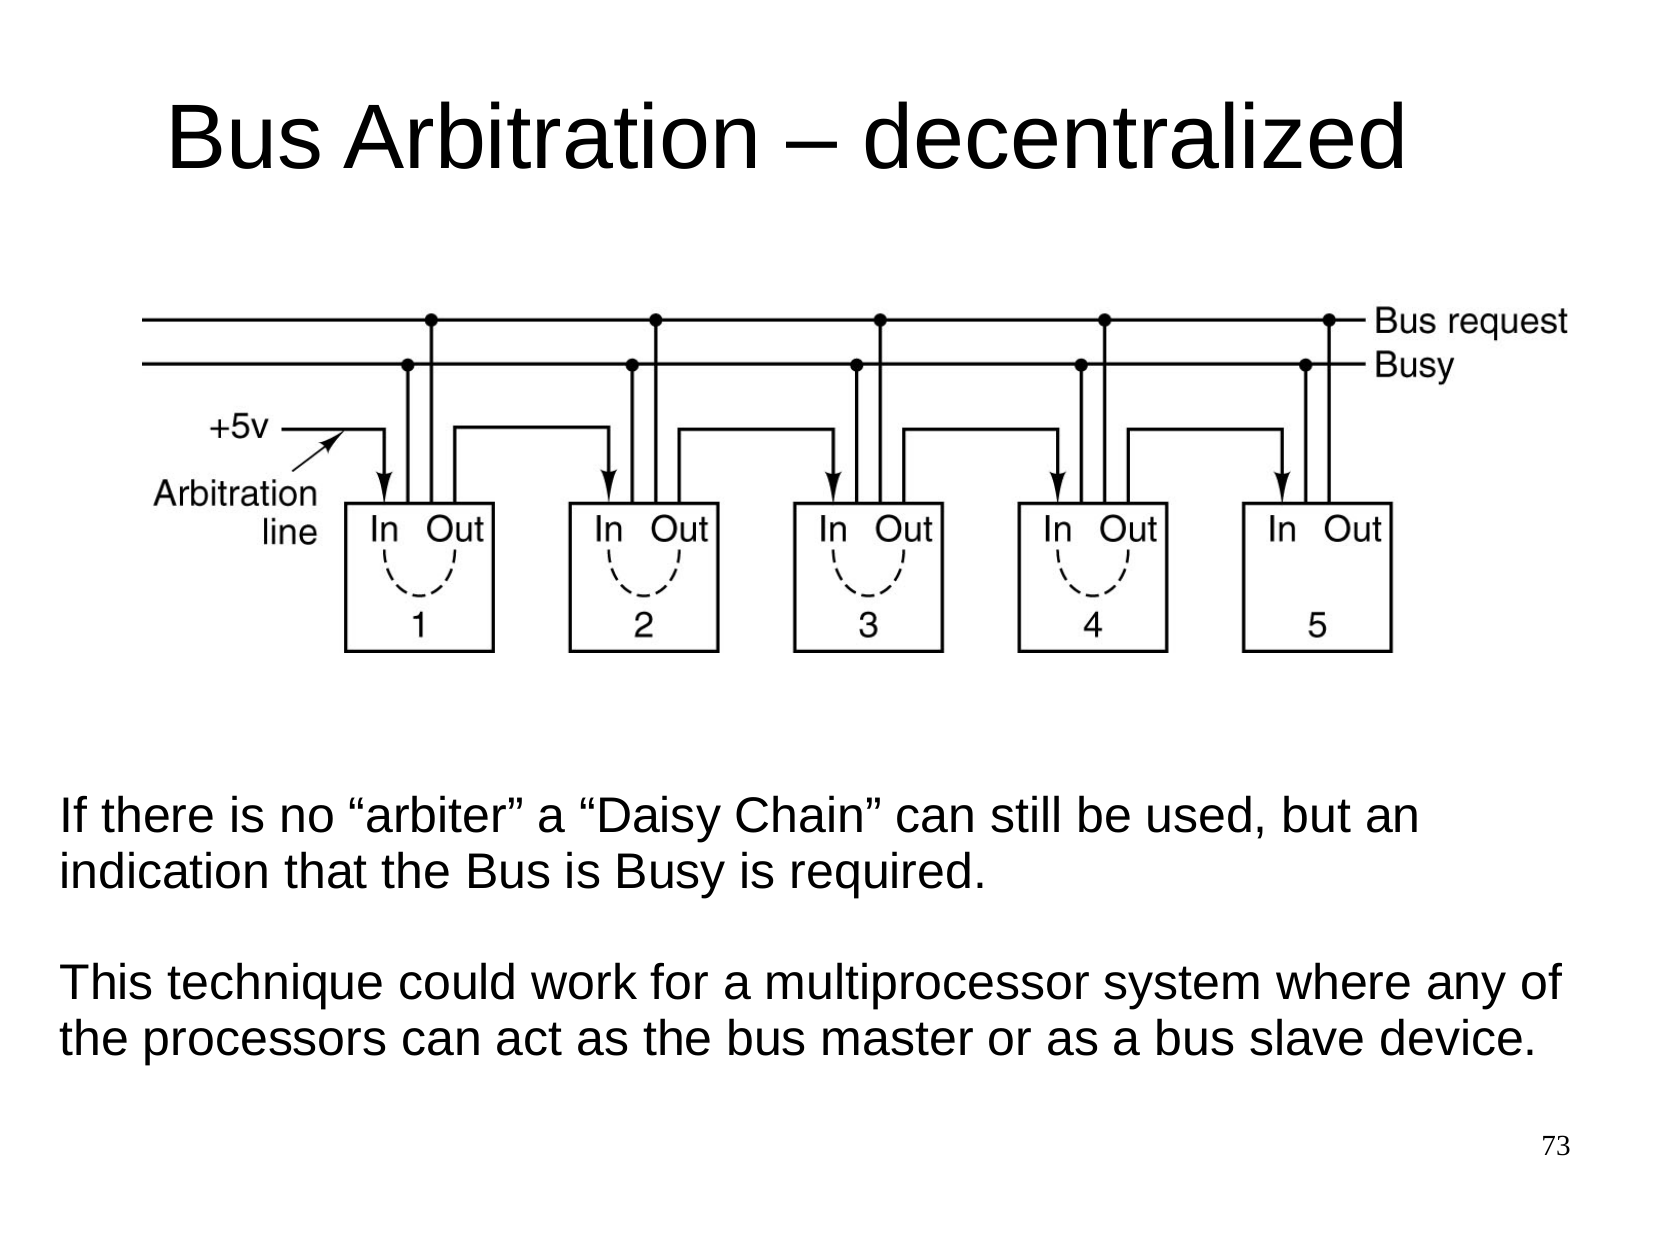

# Bus Arbitration – decentralized
If there is no “arbiter” a “Daisy Chain” can still be used, but an indication that the Bus is Busy is required.
This technique could work for a multiprocessor system where any of the processors can act as the bus master or as a bus slave device.
73